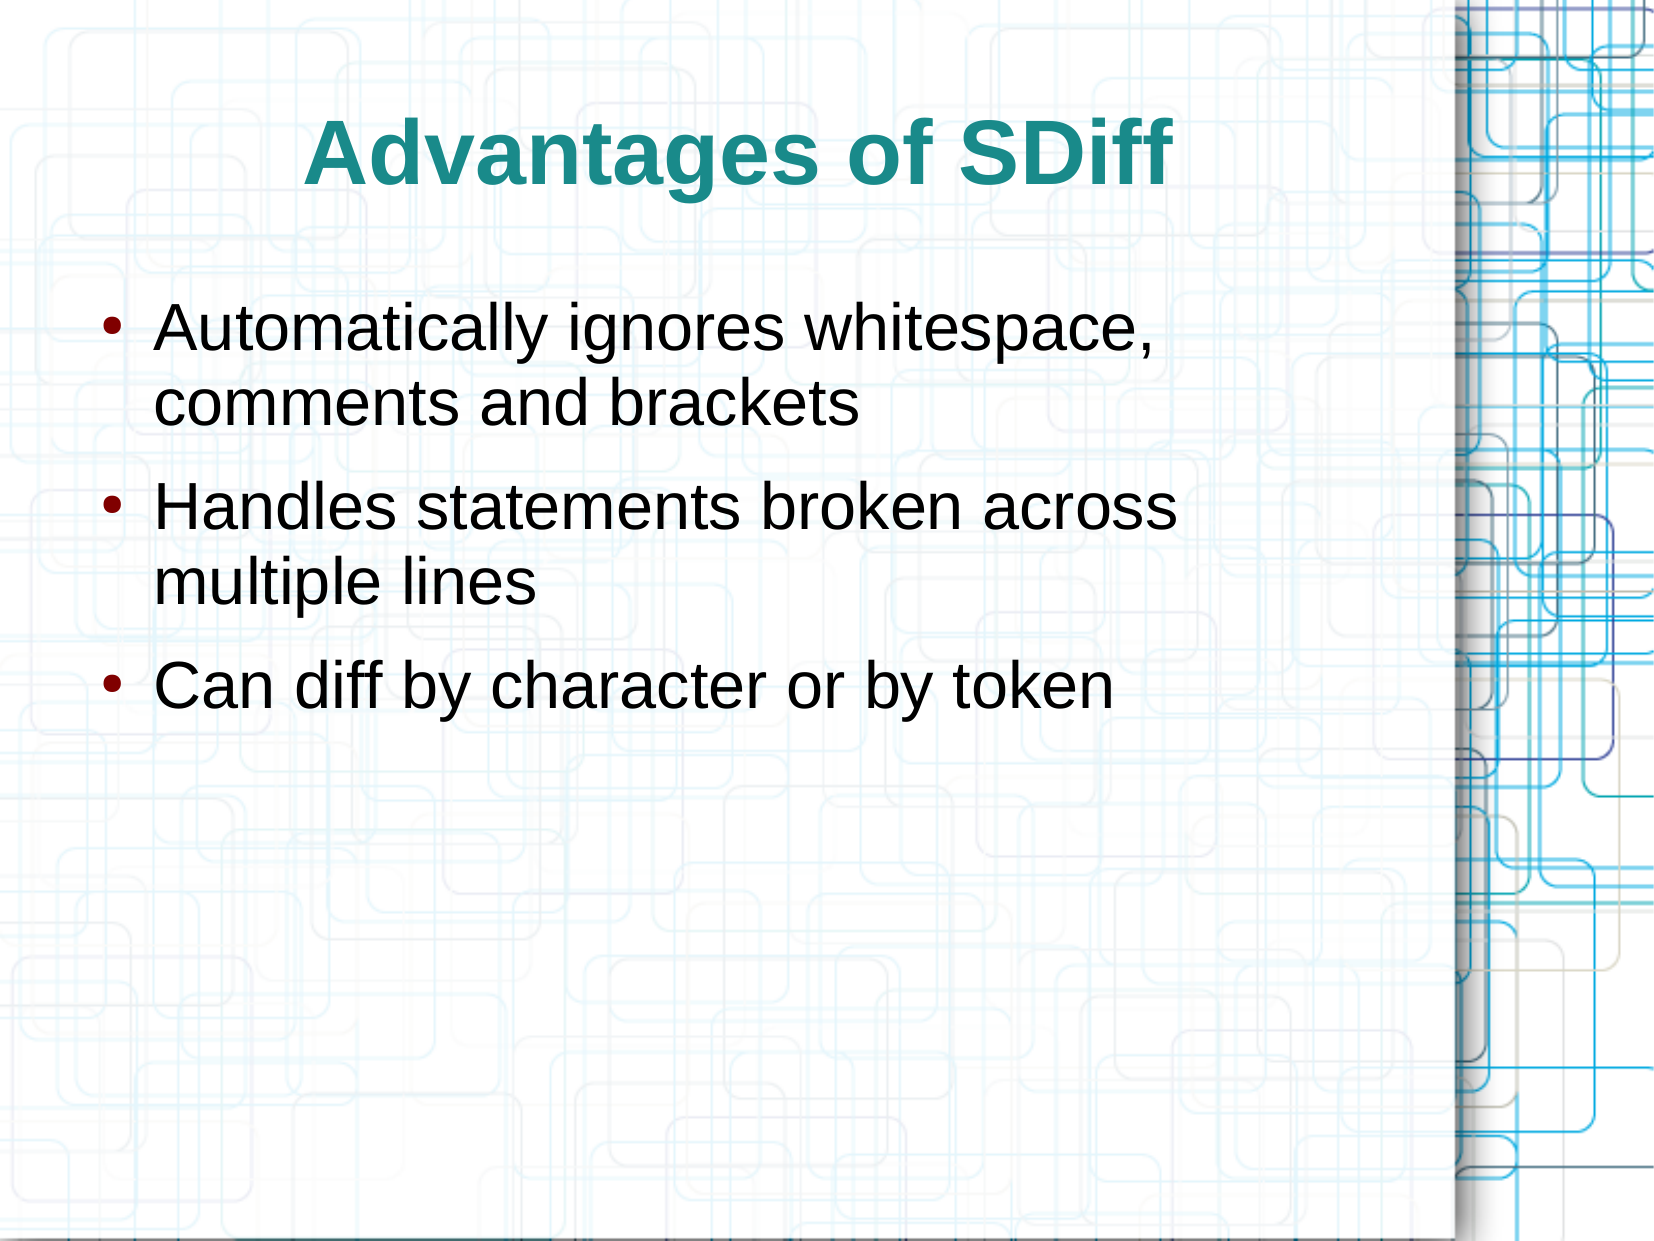

# Advantages of SDiff
Automatically ignores whitespace, comments and brackets
Handles statements broken across multiple lines
Can diff by character or by token